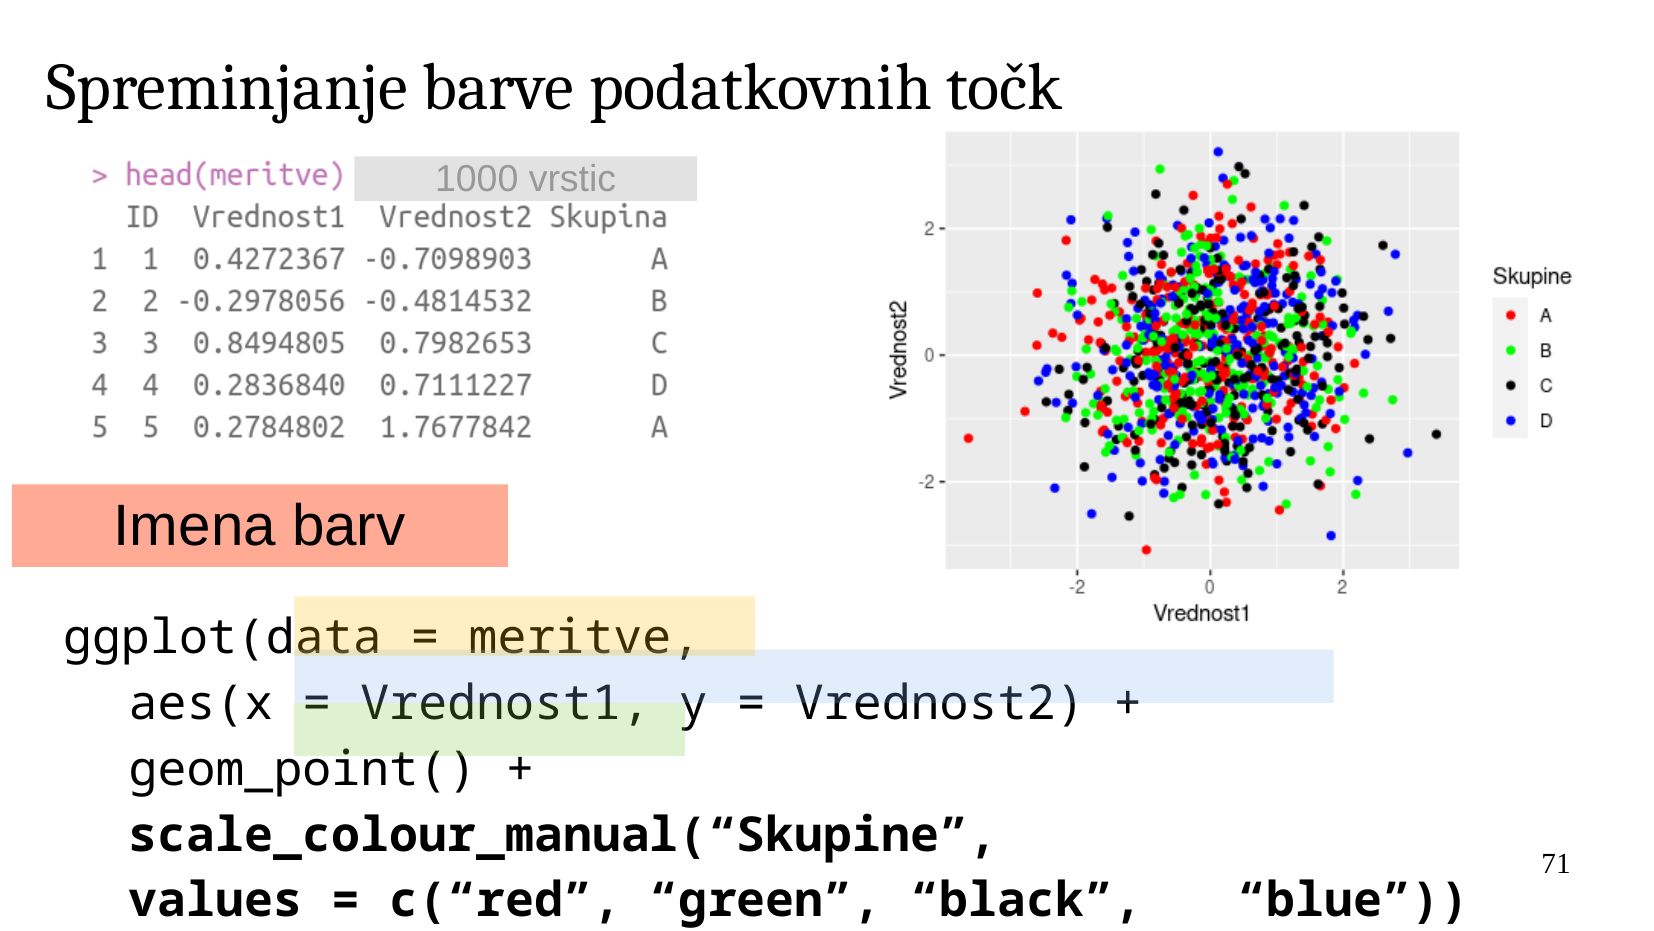

Spreminjanje barve podatkovnih točk
1000 vrstic
Imena barv
# ggplot(data = meritve, aes(x = Vrednost1, y = Vrednost2) + geom_point() + scale_colour_manual(“Skupine”, values = c(“red”, “green”, “black”, 									 “blue”))
71